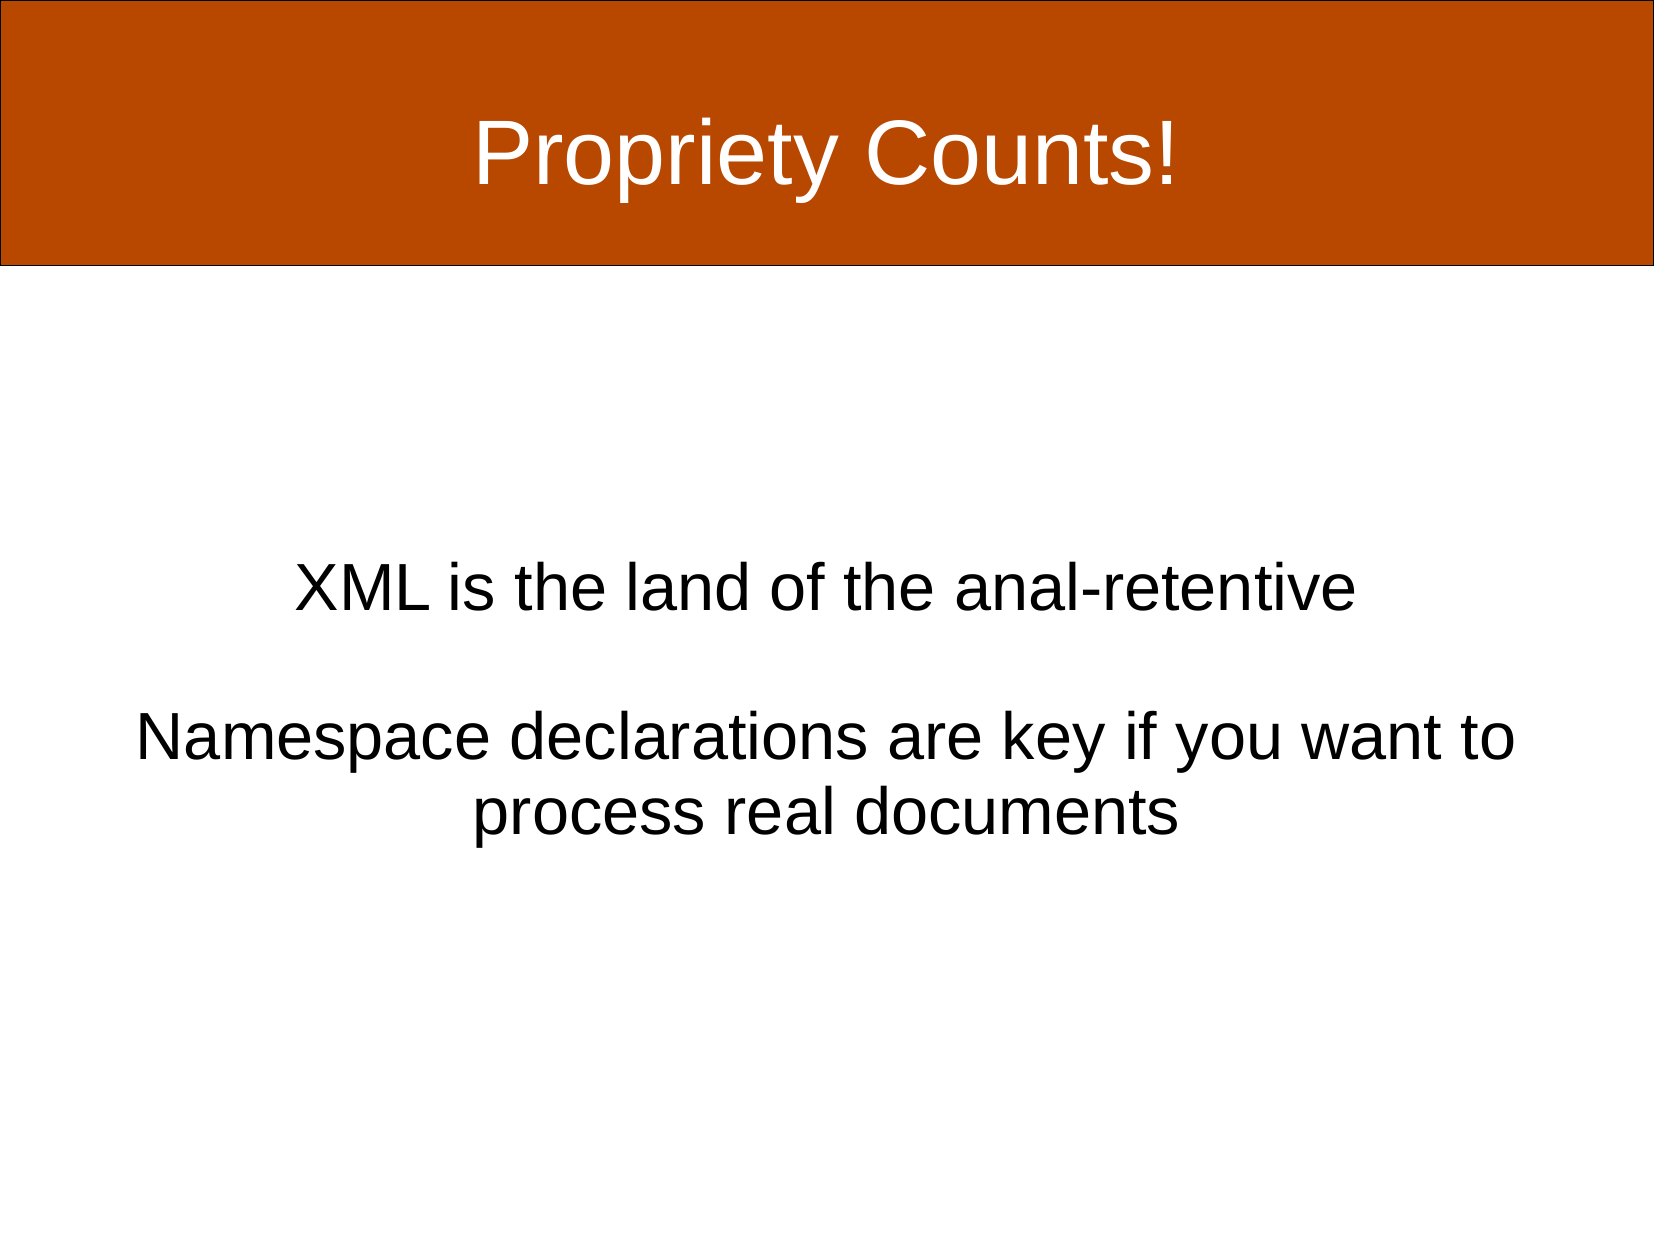

# Propriety Counts!
XML is the land of the anal-retentive
Namespace declarations are key if you want to process real documents